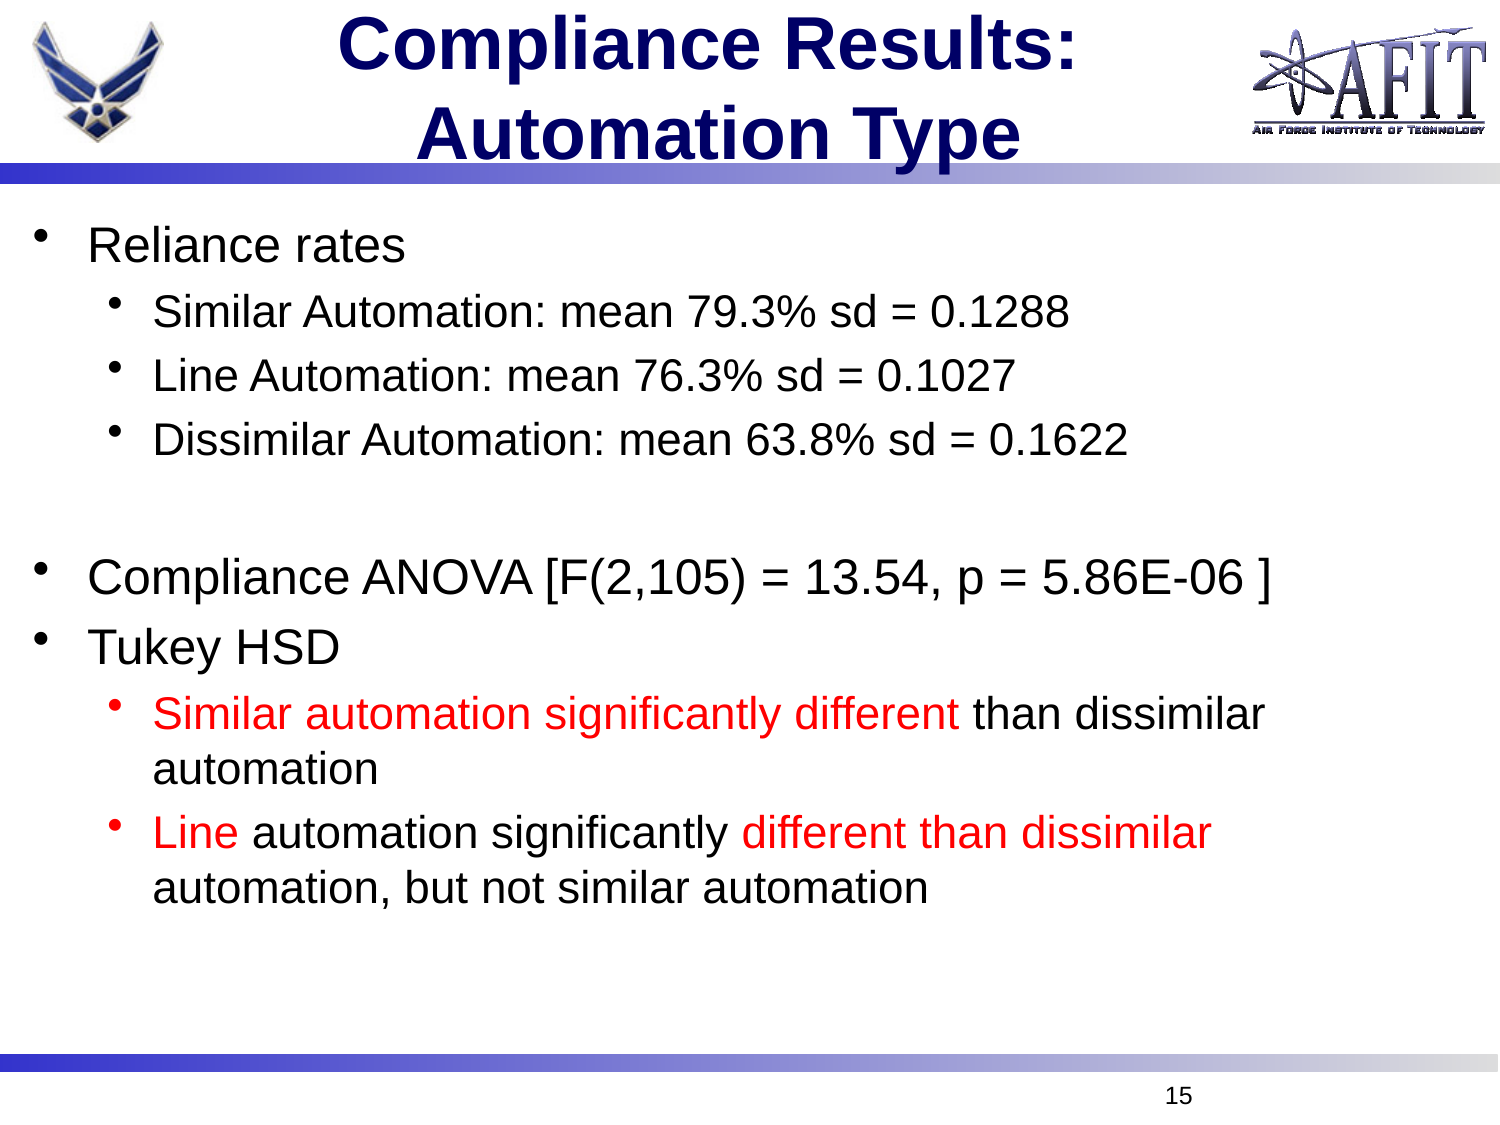

# Compliance Results: Automation Type
Reliance rates
Similar Automation: mean 79.3% sd = 0.1288
Line Automation: mean 76.3% sd = 0.1027
Dissimilar Automation: mean 63.8% sd = 0.1622
Compliance ANOVA [F(2,105) = 13.54, p = 5.86E-06 ]
Tukey HSD
Similar automation significantly different than dissimilar automation
Line automation significantly different than dissimilar automation, but not similar automation